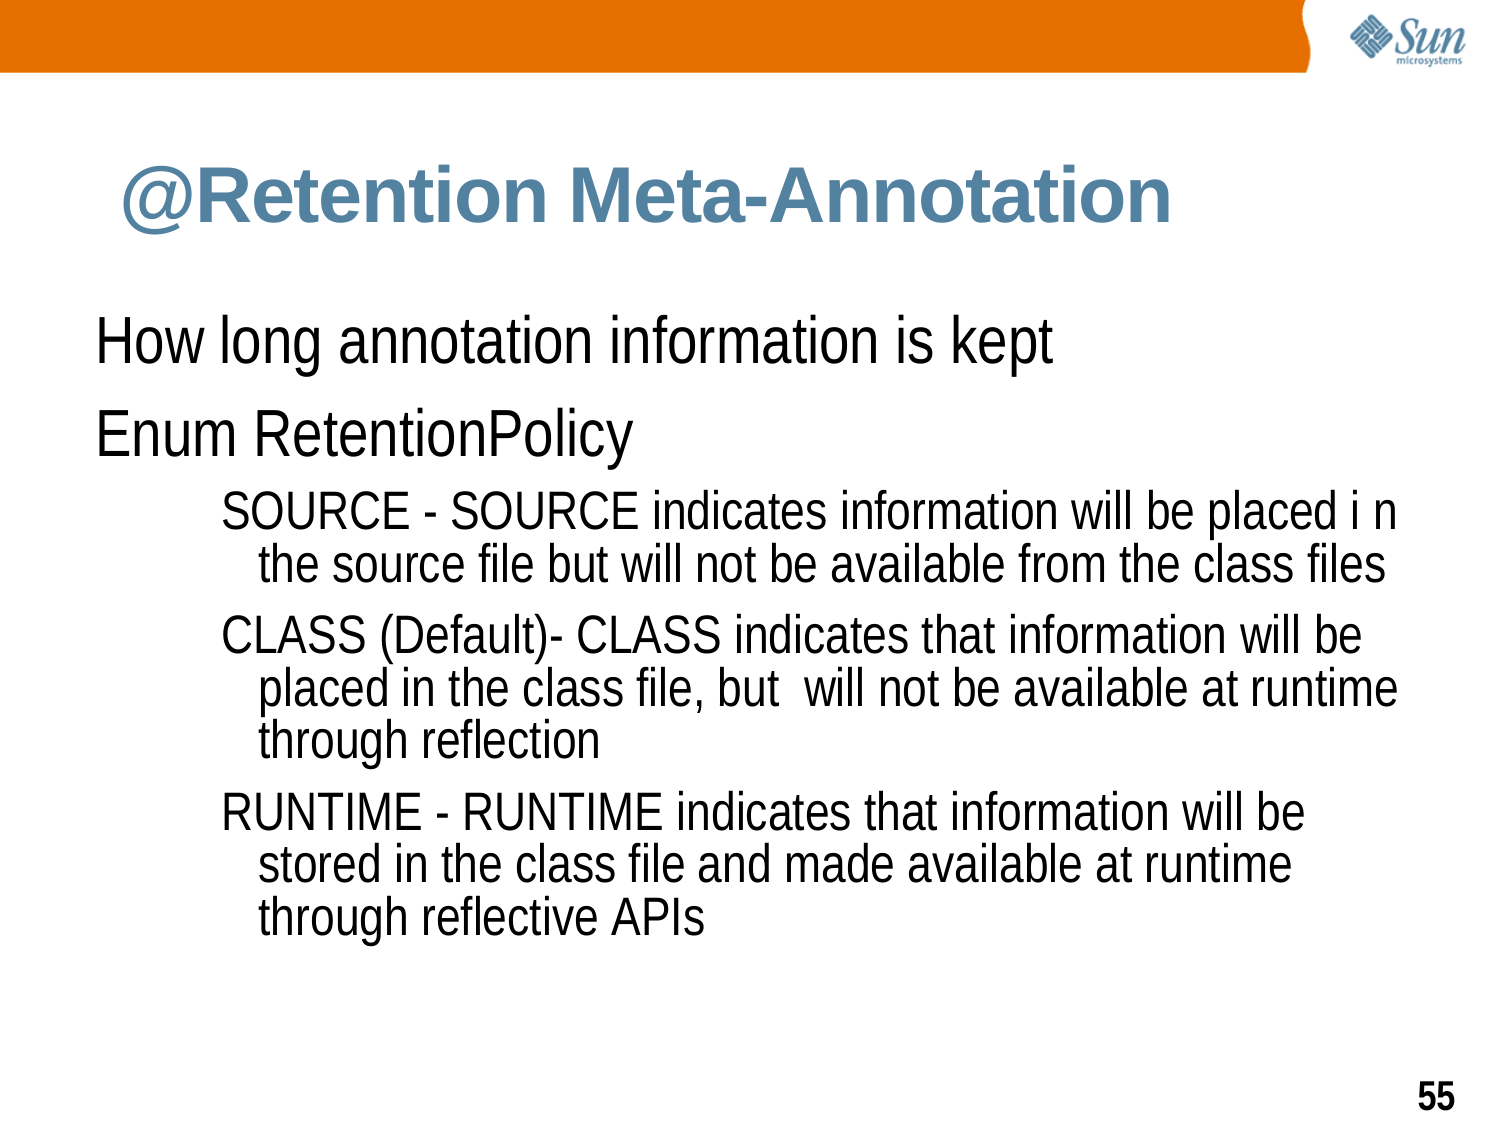

# @Retention Meta-Annotation
How long annotation information is kept
Enum RetentionPolicy
SOURCE - SOURCE indicates information will be placed i n the source file but will not be available from the class files
CLASS (Default)- CLASS indicates that information will be placed in the class file, but will not be available at runtime through reflection
RUNTIME - RUNTIME indicates that information will be stored in the class file and made available at runtime through reflective APIs